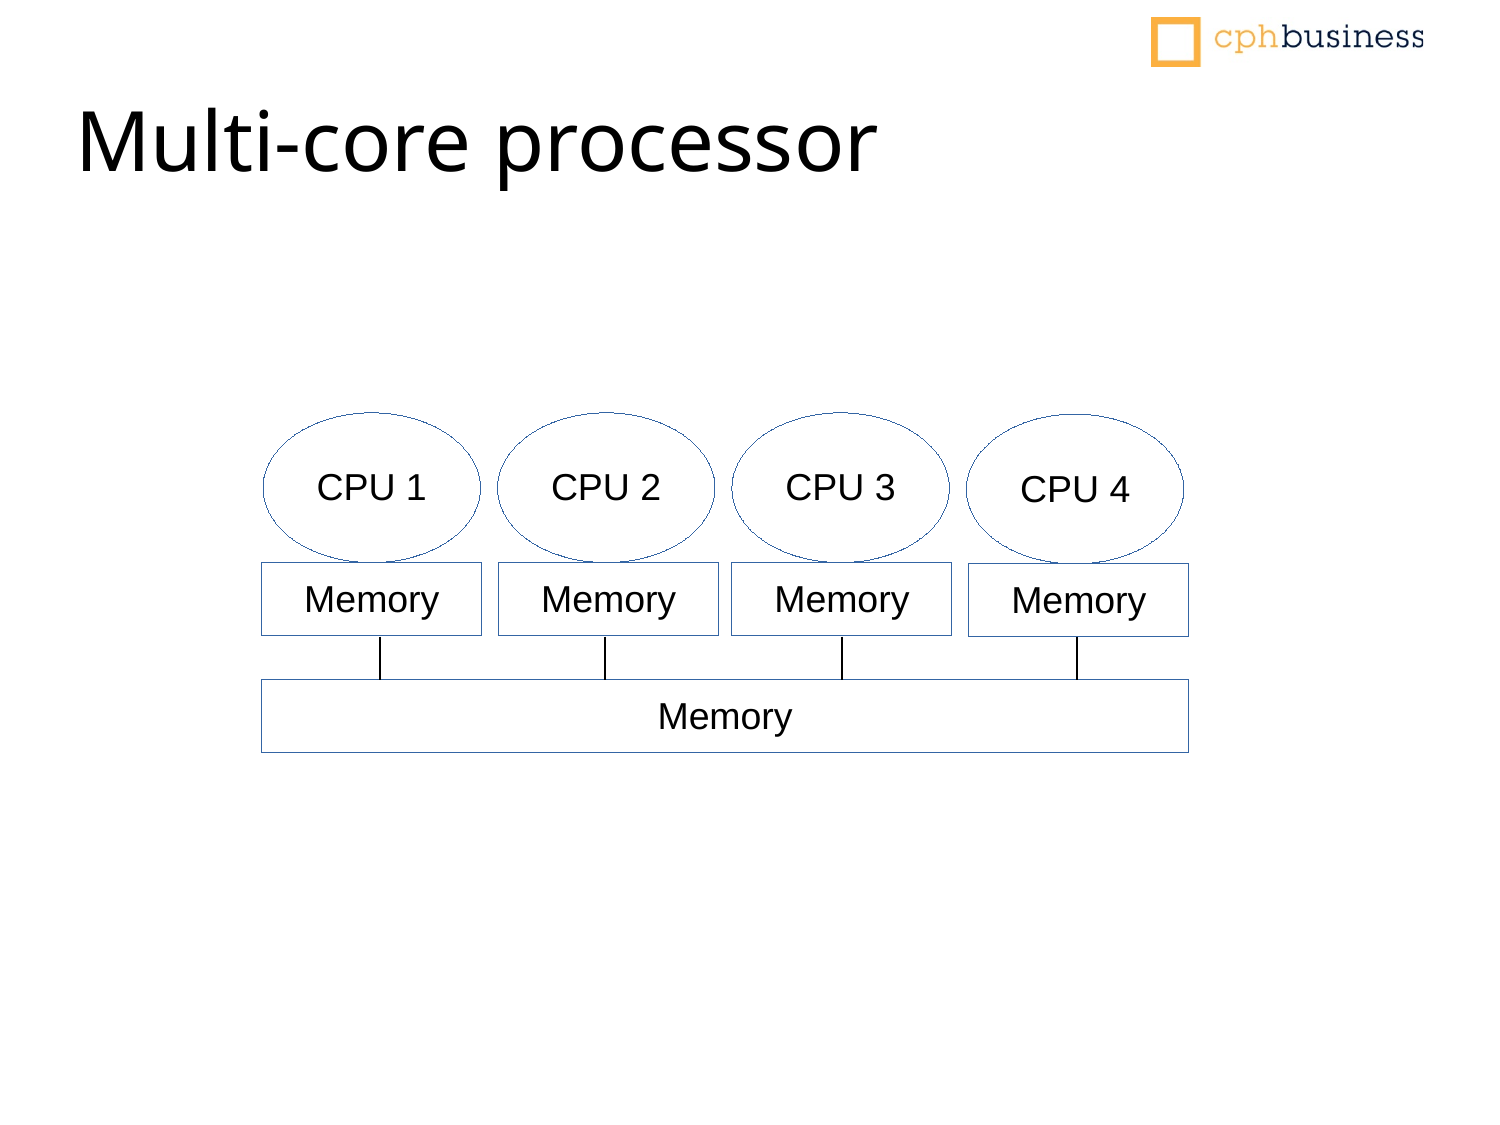

# Multi-core processor
CPU 1
CPU 2
CPU 3
CPU 4
Memory
Memory
Memory
Memory
Memory